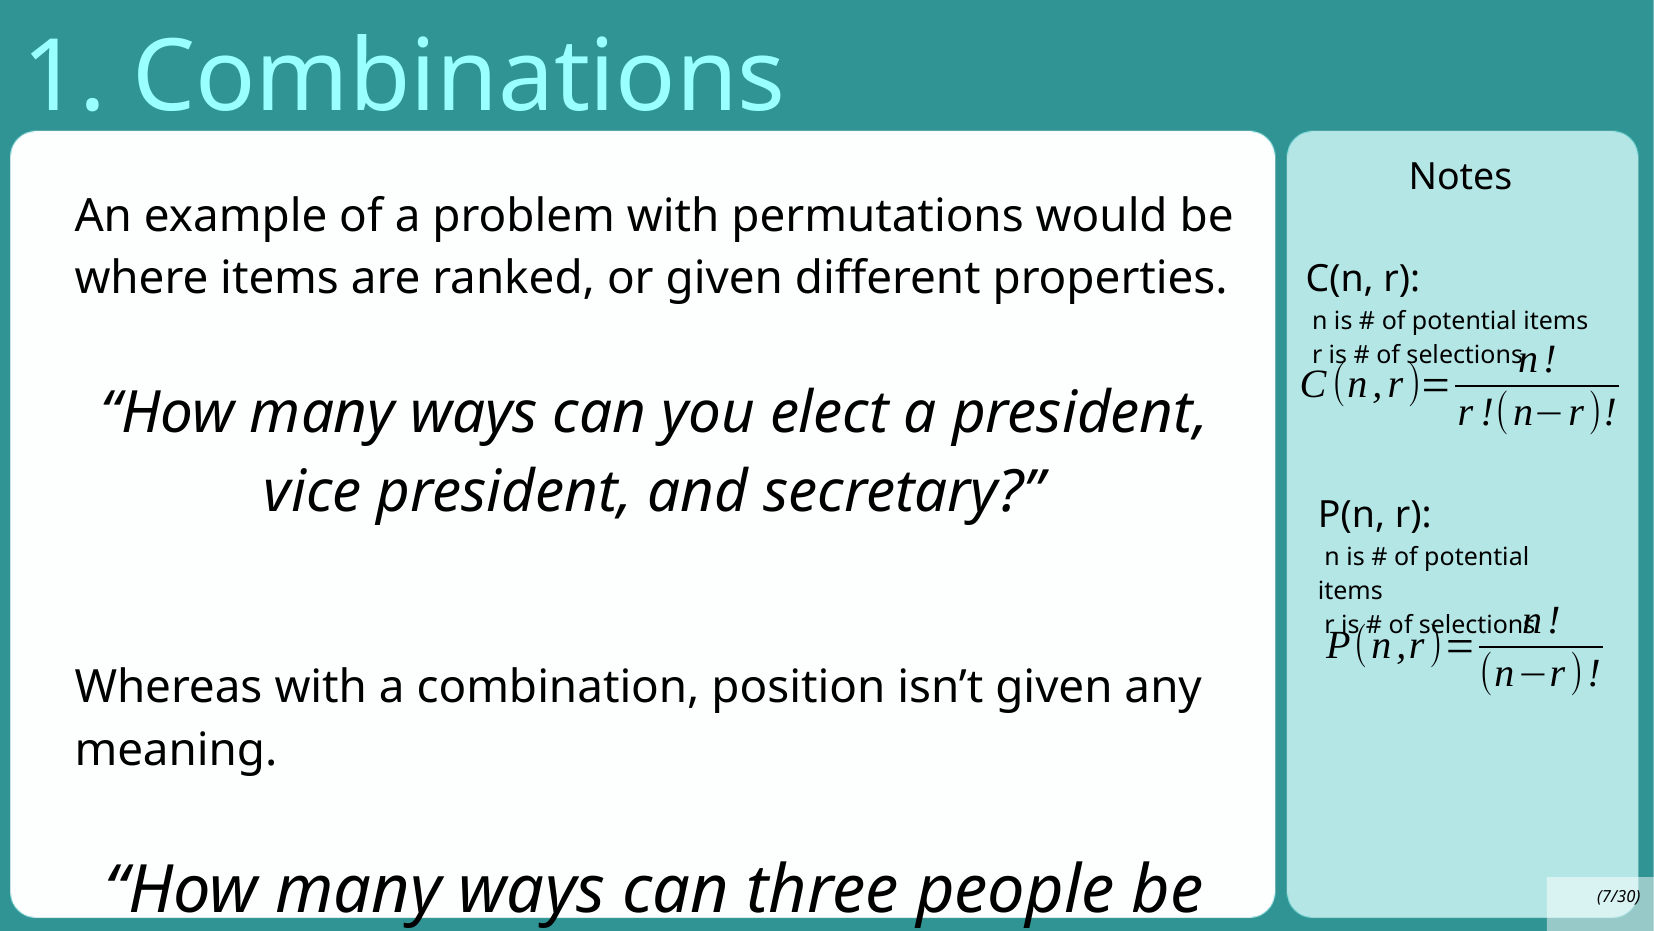

# 1. Combinations
Notes
C(n, r):
 n is # of potential items
 r is # of selections
An example of a problem with permutations would be where items are ranked, or given different properties.
“How many ways can you elect a president, vice president, and secretary?”
Whereas with a combination, position isn’t given any meaning.
“How many ways can three people be put on a committee?”
P(n, r):
 n is # of potential items
 r is # of selections